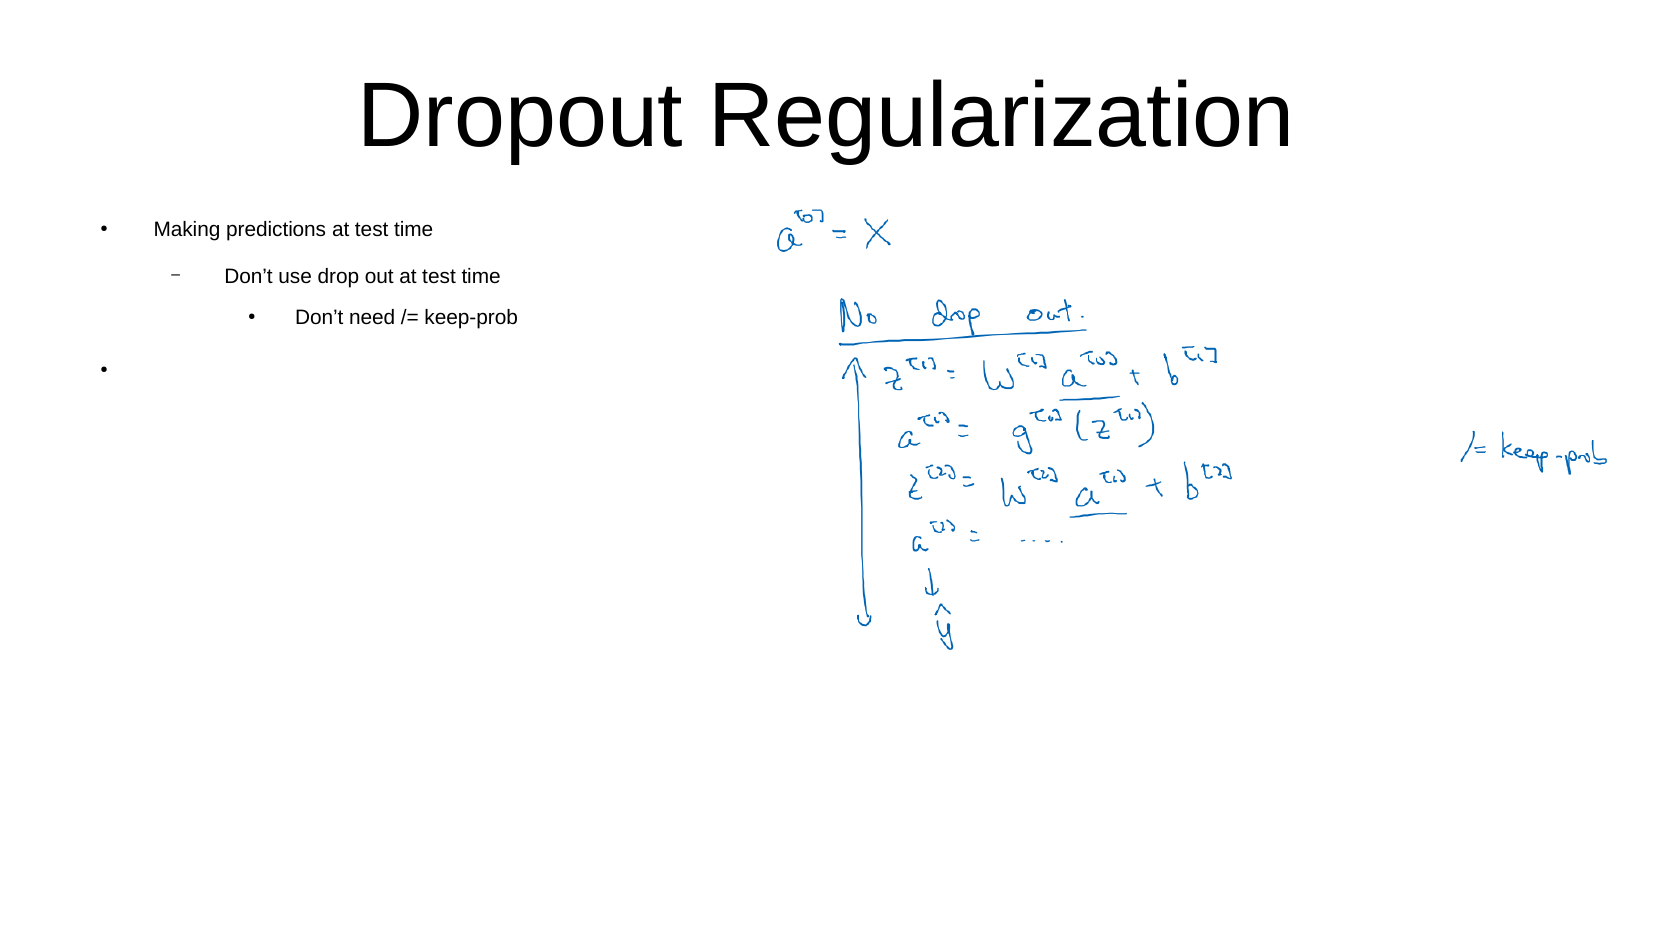

# Dropout Regularization
Making predictions at test time
Don’t use drop out at test time
Don’t need /= keep-prob